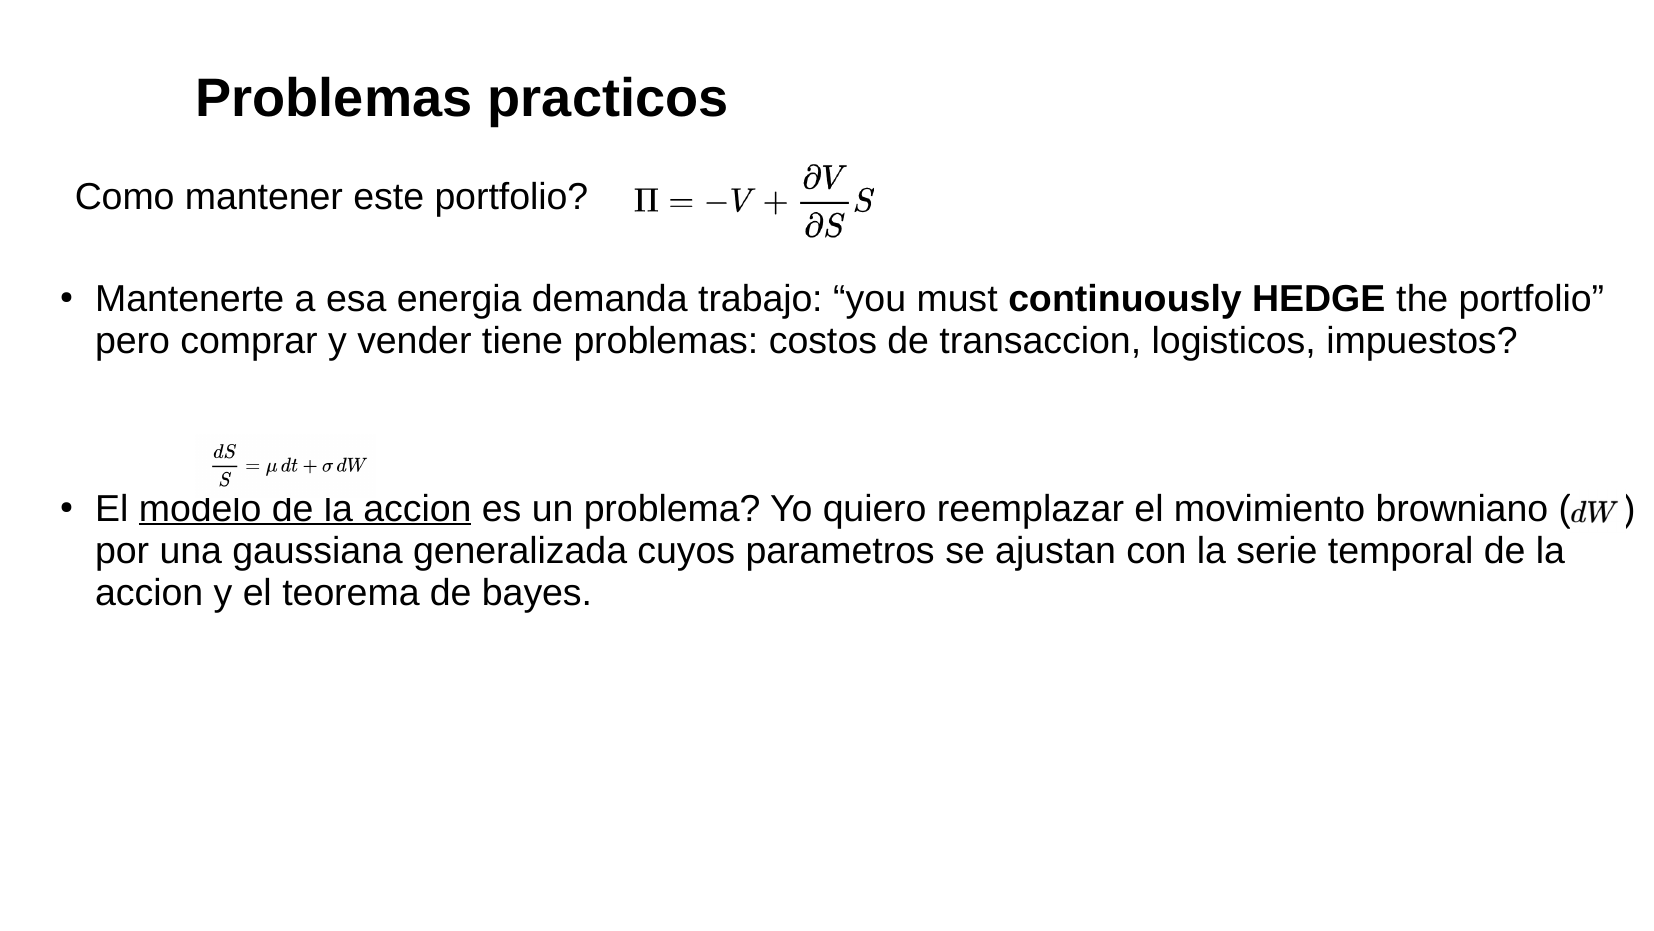

Problemas practicos
Como mantener este portfolio?
Mantenerte a esa energia demanda trabajo: “you must continuously HEDGE the portfolio”
pero comprar y vender tiene problemas: costos de transaccion, logisticos, impuestos?
El modelo de la accion es un problema? Yo quiero reemplazar el movimiento browniano ( ) por una gaussiana generalizada cuyos parametros se ajustan con la serie temporal de la accion y el teorema de bayes.